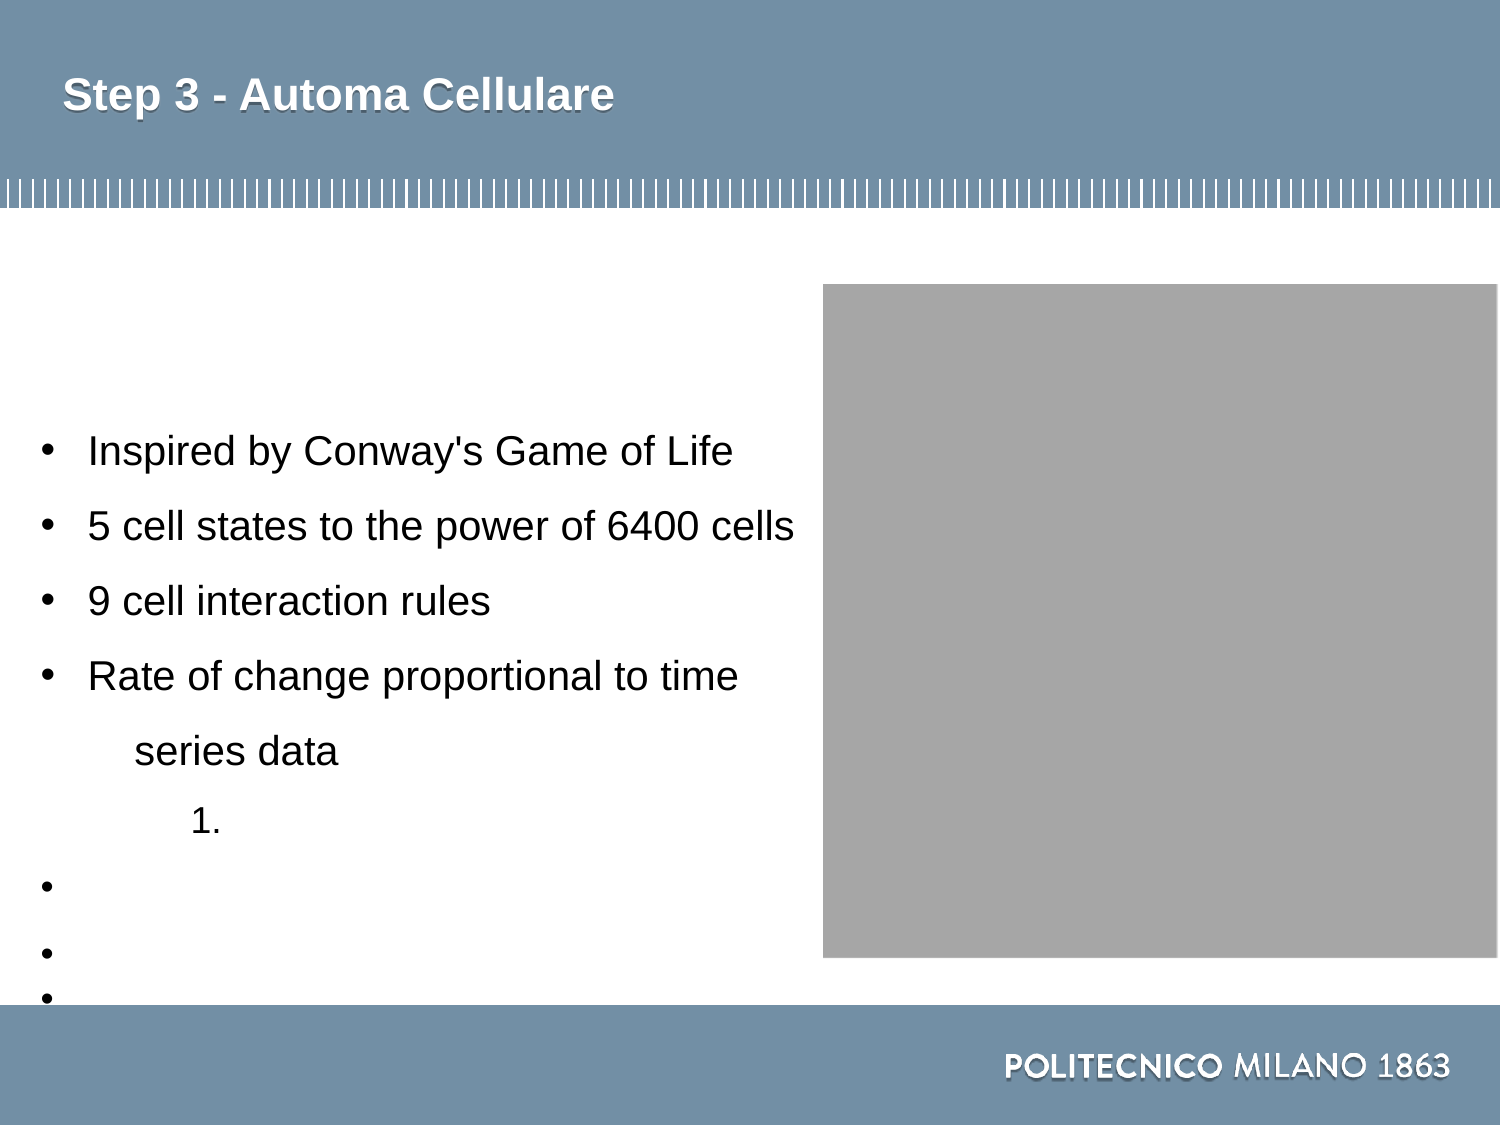

# Step 3 - Automa Cellulare
Inspired by Conway's Game of Life
5 cell states to the power of 6400 cells
9 cell interaction rules
Rate of change proportional to time series data